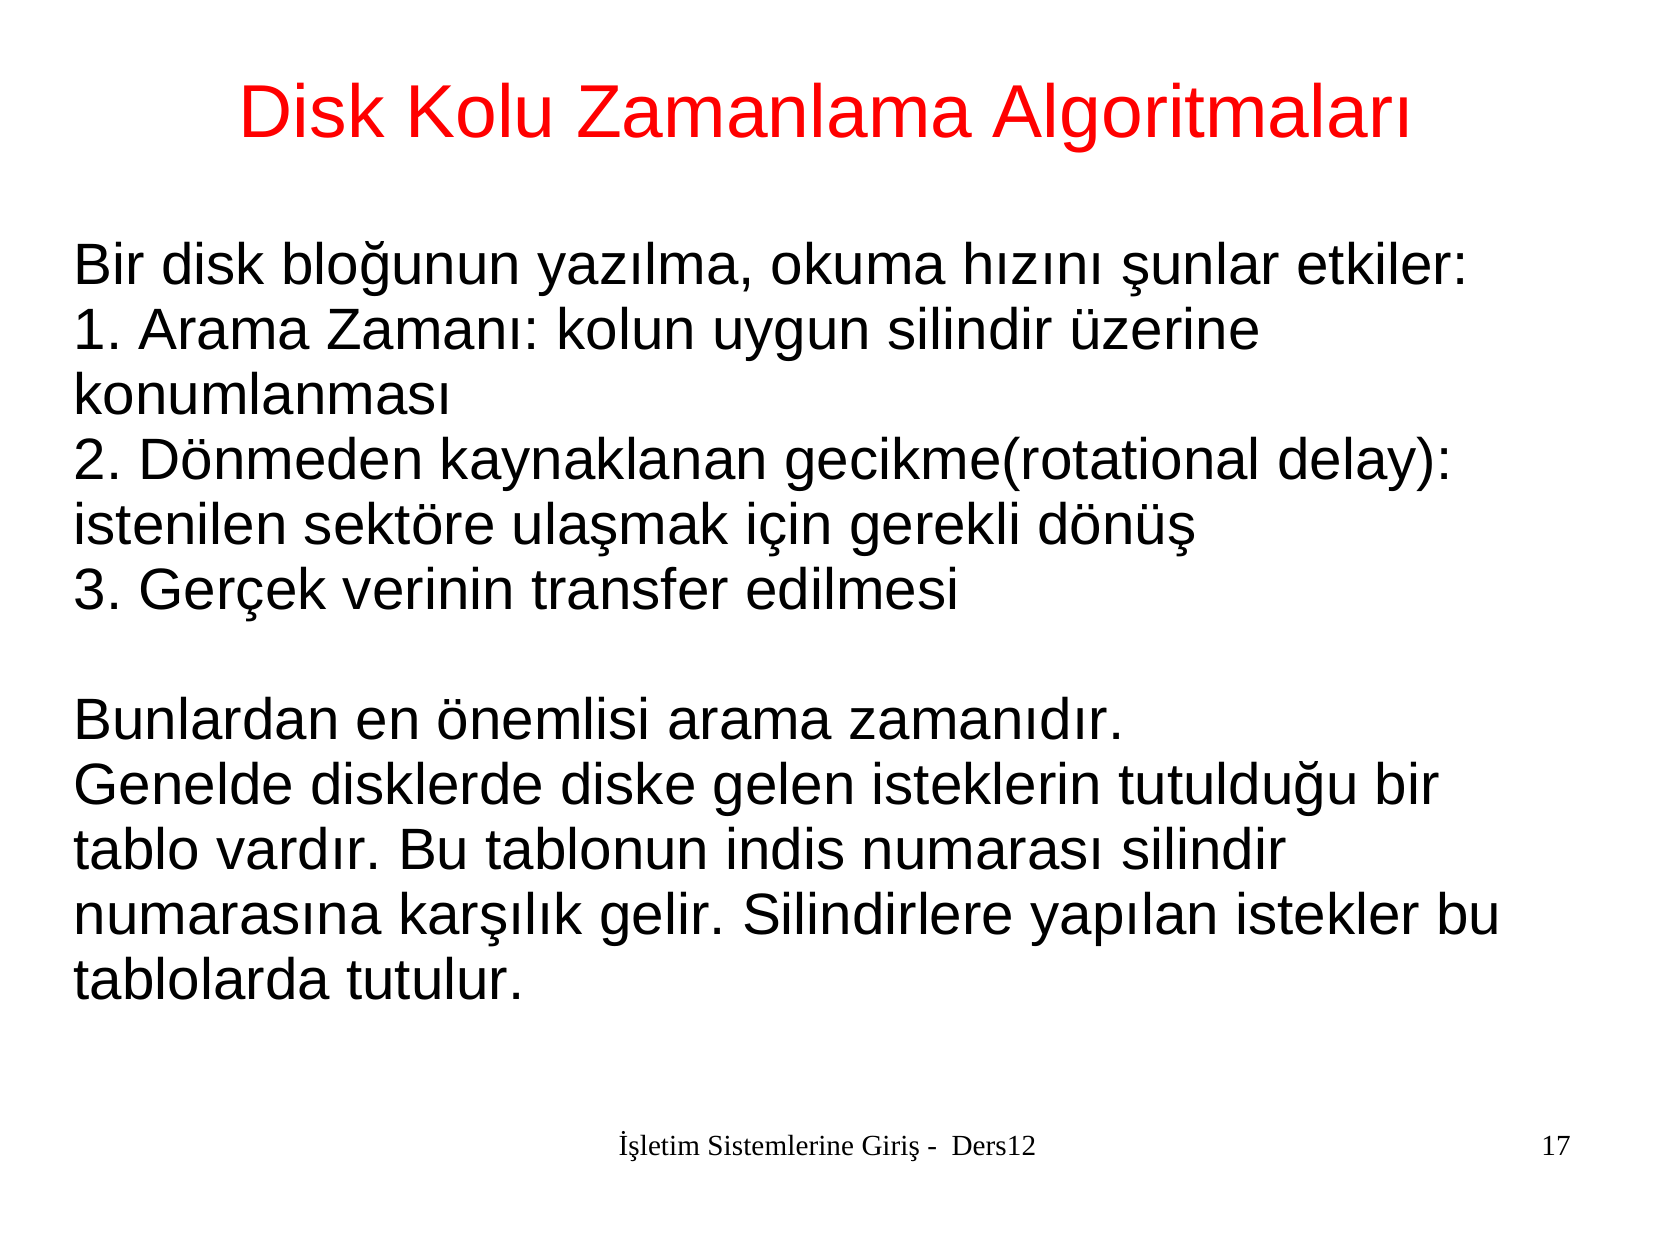

# Disk Kolu Zamanlama Algoritmaları
Bir disk bloğunun yazılma, okuma hızını şunlar etkiler:
1. Arama Zamanı: kolun uygun silindir üzerine konumlanması
2. Dönmeden kaynaklanan gecikme(rotational delay): istenilen sektöre ulaşmak için gerekli dönüş
3. Gerçek verinin transfer edilmesi
Bunlardan en önemlisi arama zamanıdır.
Genelde disklerde diske gelen isteklerin tutulduğu bir tablo vardır. Bu tablonun indis numarası silindir numarasına karşılık gelir. Silindirlere yapılan istekler bu tablolarda tutulur.
İşletim Sistemlerine Giriş - Ders12
17